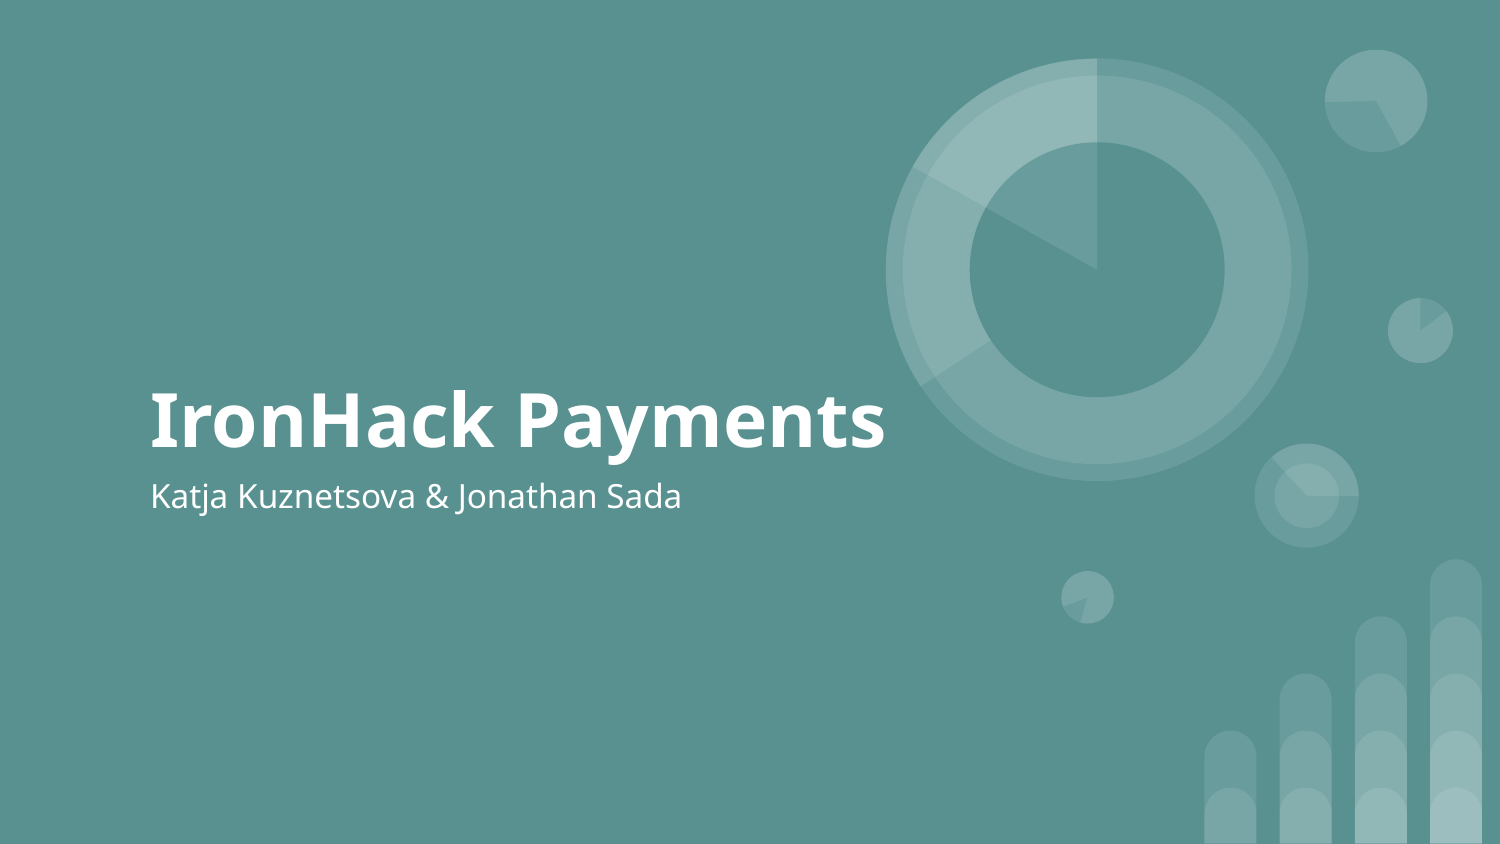

# IronHack Payments
Katja Kuznetsova & Jonathan Sada